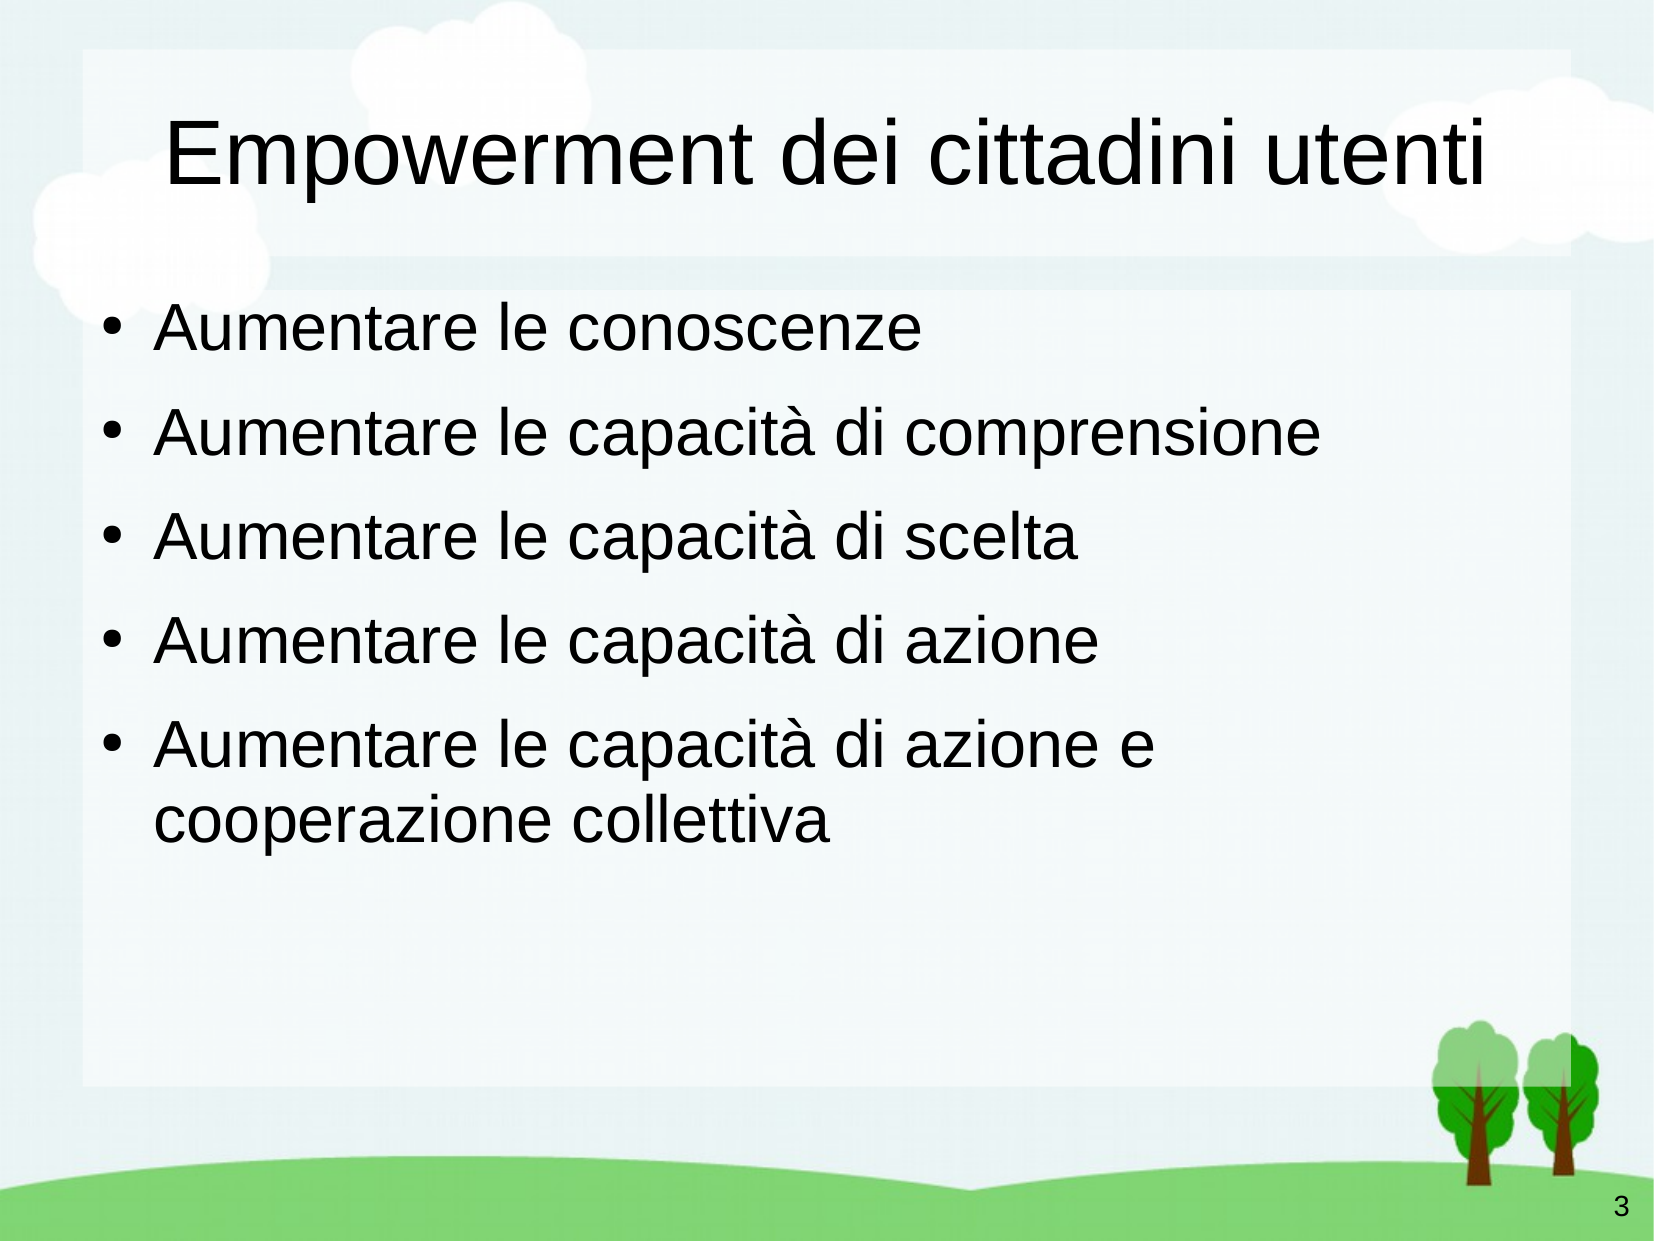

# Empowerment dei cittadini utenti
Aumentare le conoscenze
Aumentare le capacità di comprensione
Aumentare le capacità di scelta
Aumentare le capacità di azione
Aumentare le capacità di azione e cooperazione collettiva
3